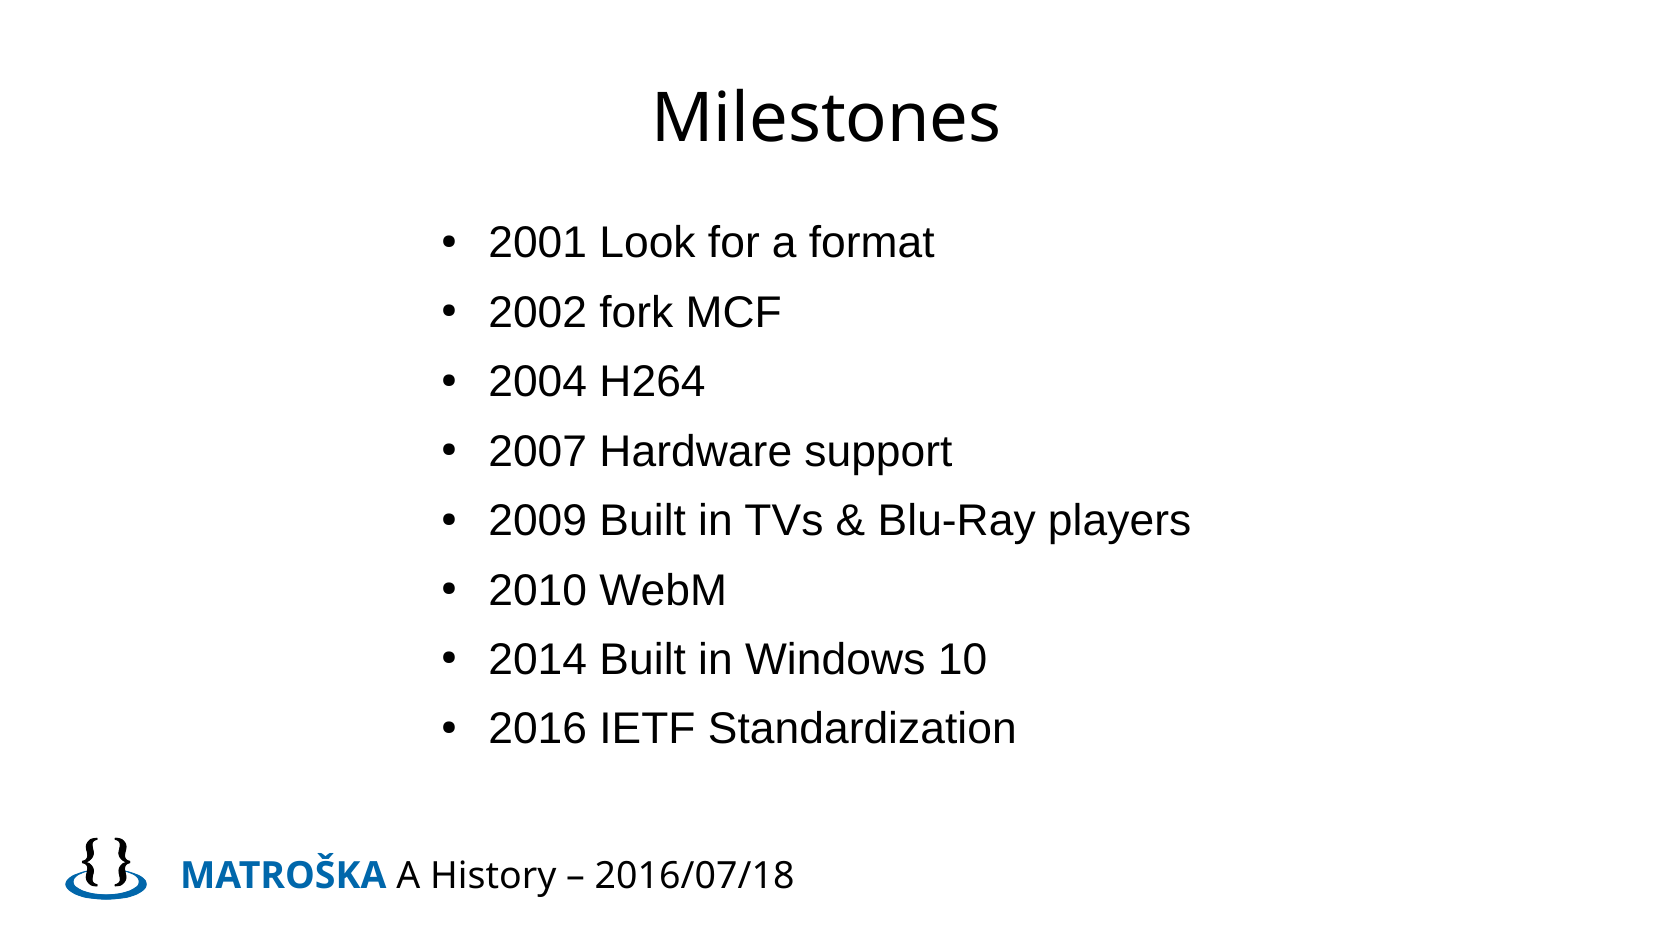

# Milestones
2001 Look for a format
2002 fork MCF
2004 H264
2007 Hardware support
2009 Built in TVs & Blu-Ray players
2010 WebM
2014 Built in Windows 10
2016 IETF Standardization
MATROŠKA A History – 2016/07/18